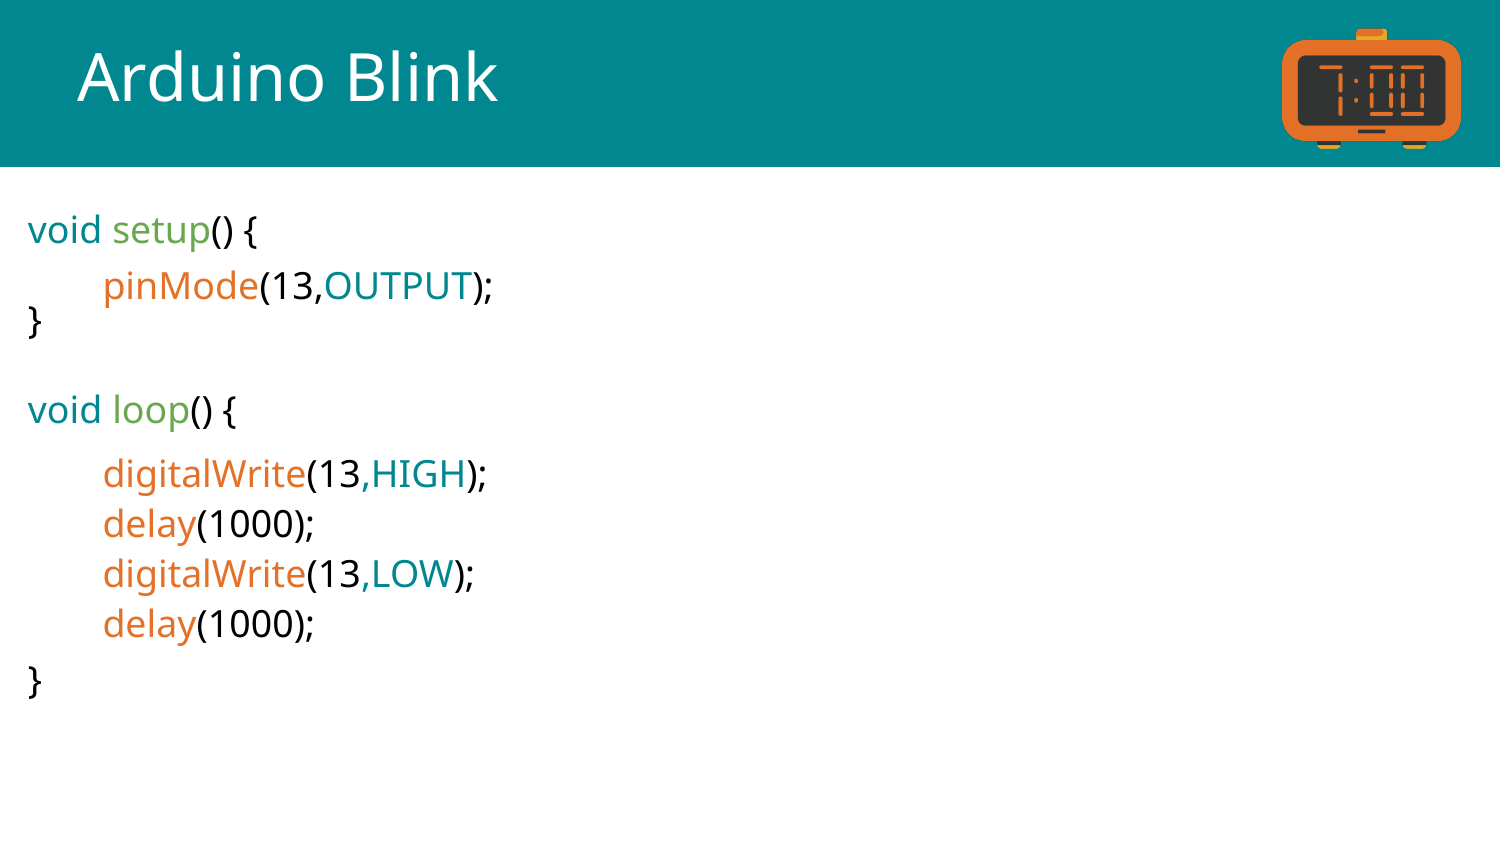

# Arduino Blink
void setup() {
}
void loop() {
}
	pinMode(13,OUTPUT);
	digitalWrite(13,HIGH);
	delay(1000);
	digitalWrite(13,LOW);
	delay(1000);